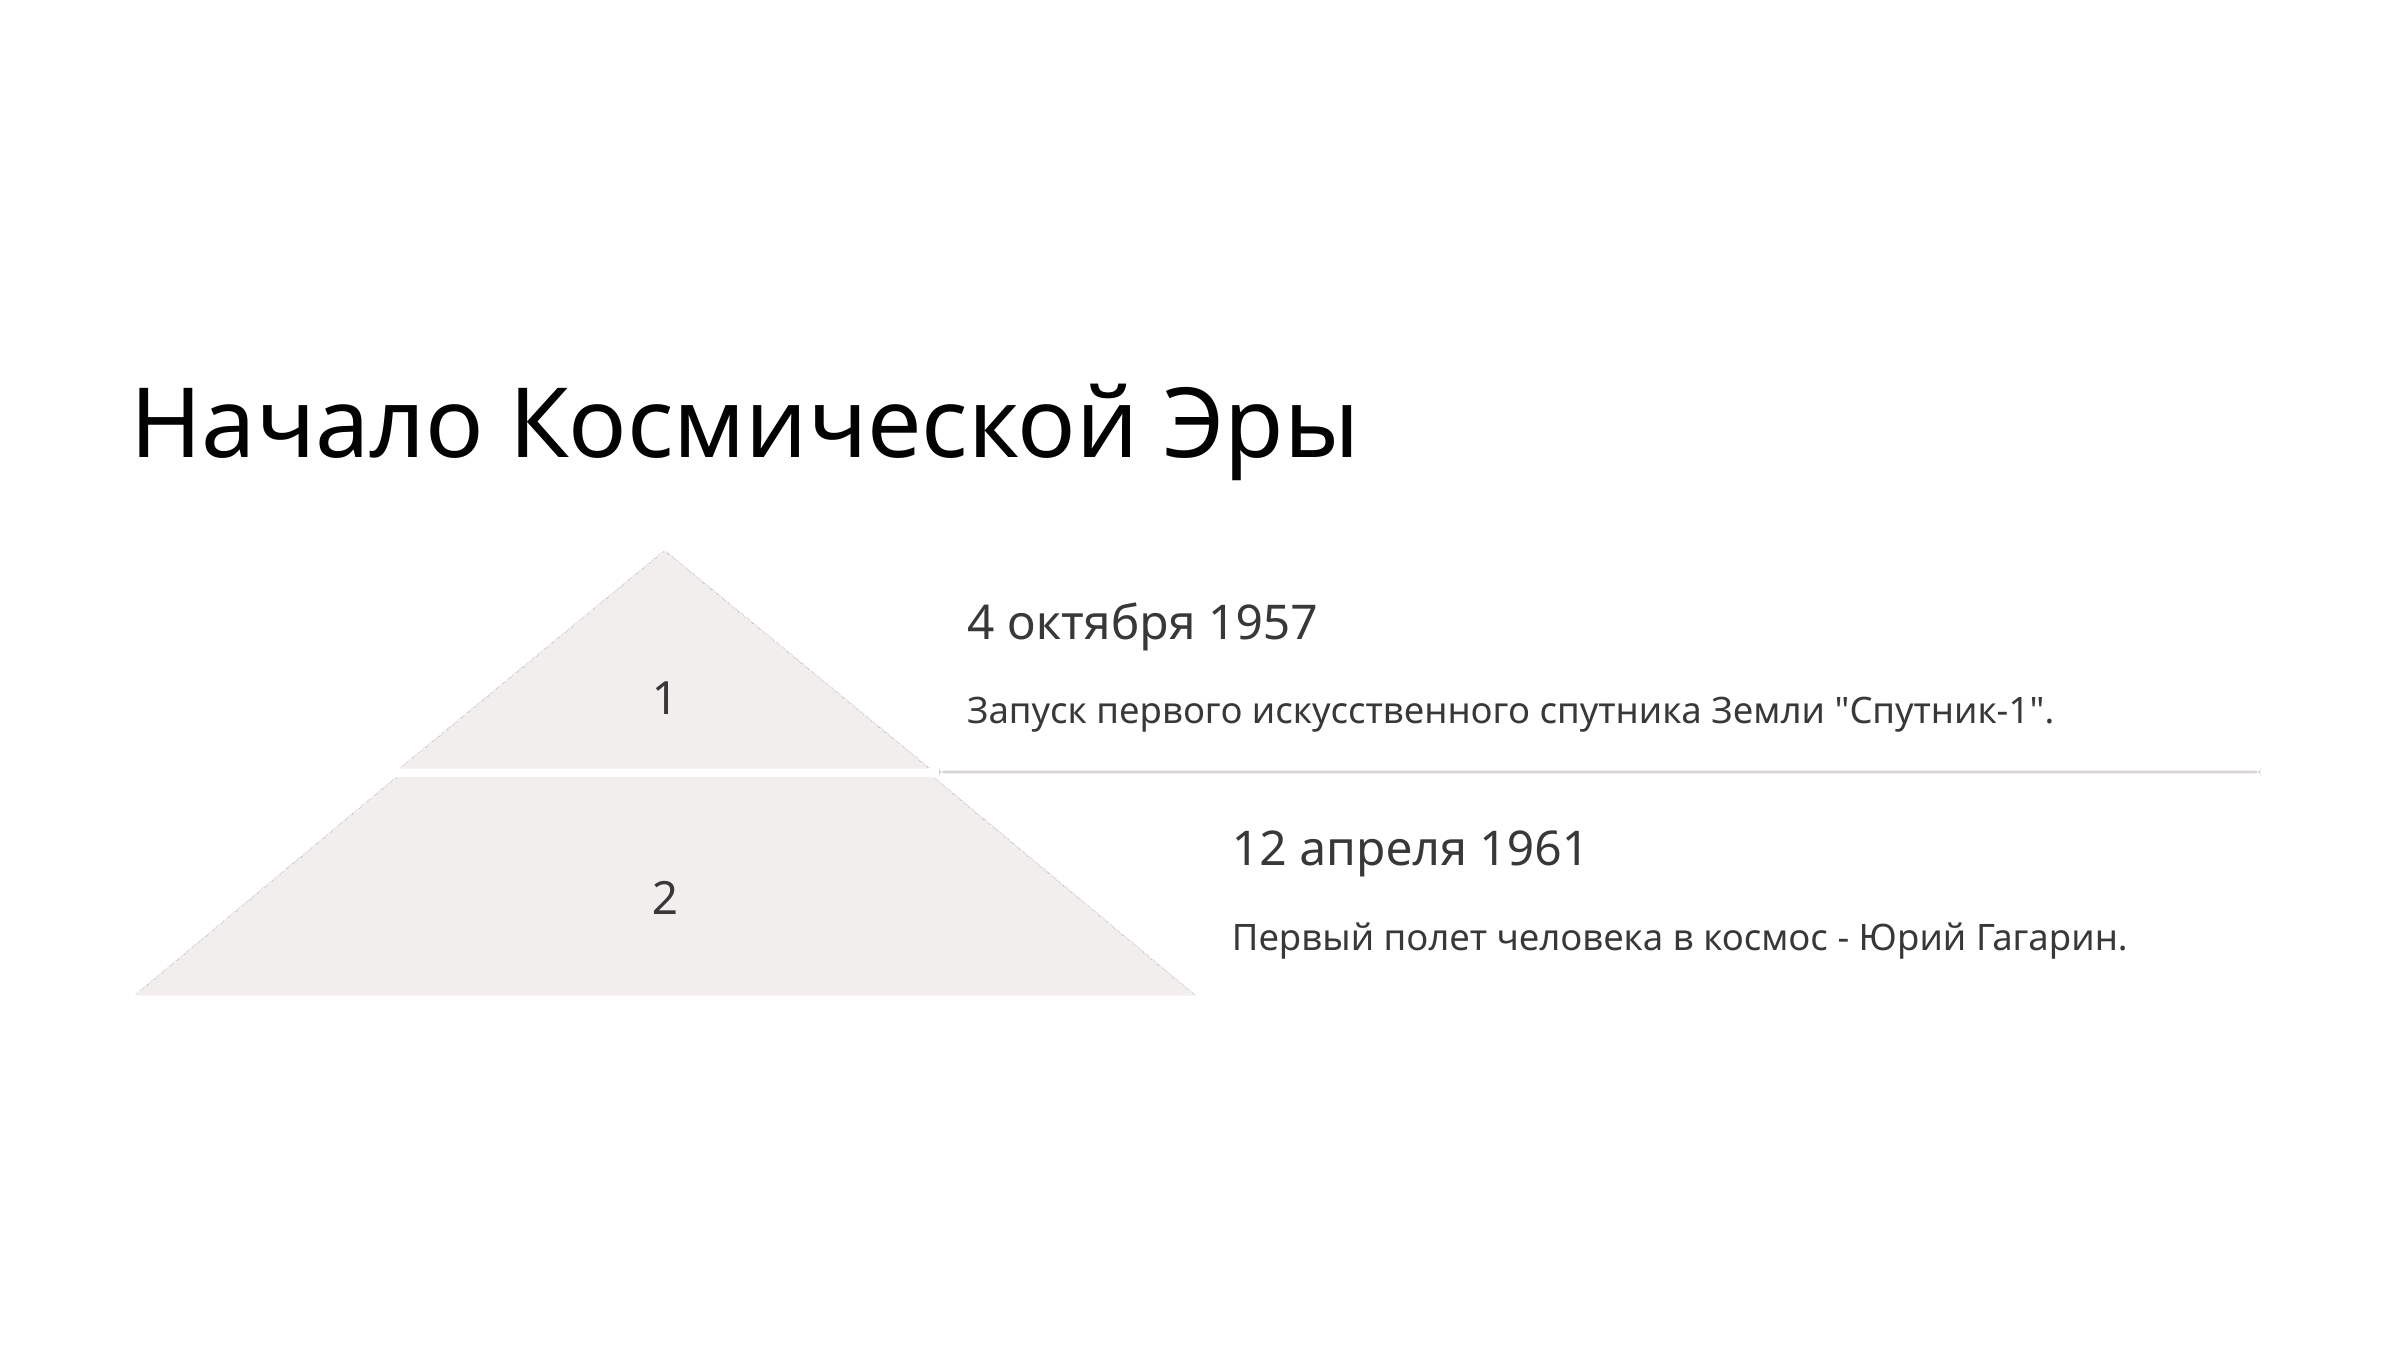

Начало Космической Эры
4 октября 1957
1
Запуск первого искусственного спутника Земли "Спутник-1".
12 апреля 1961
2
Первый полет человека в космос - Юрий Гагарин.